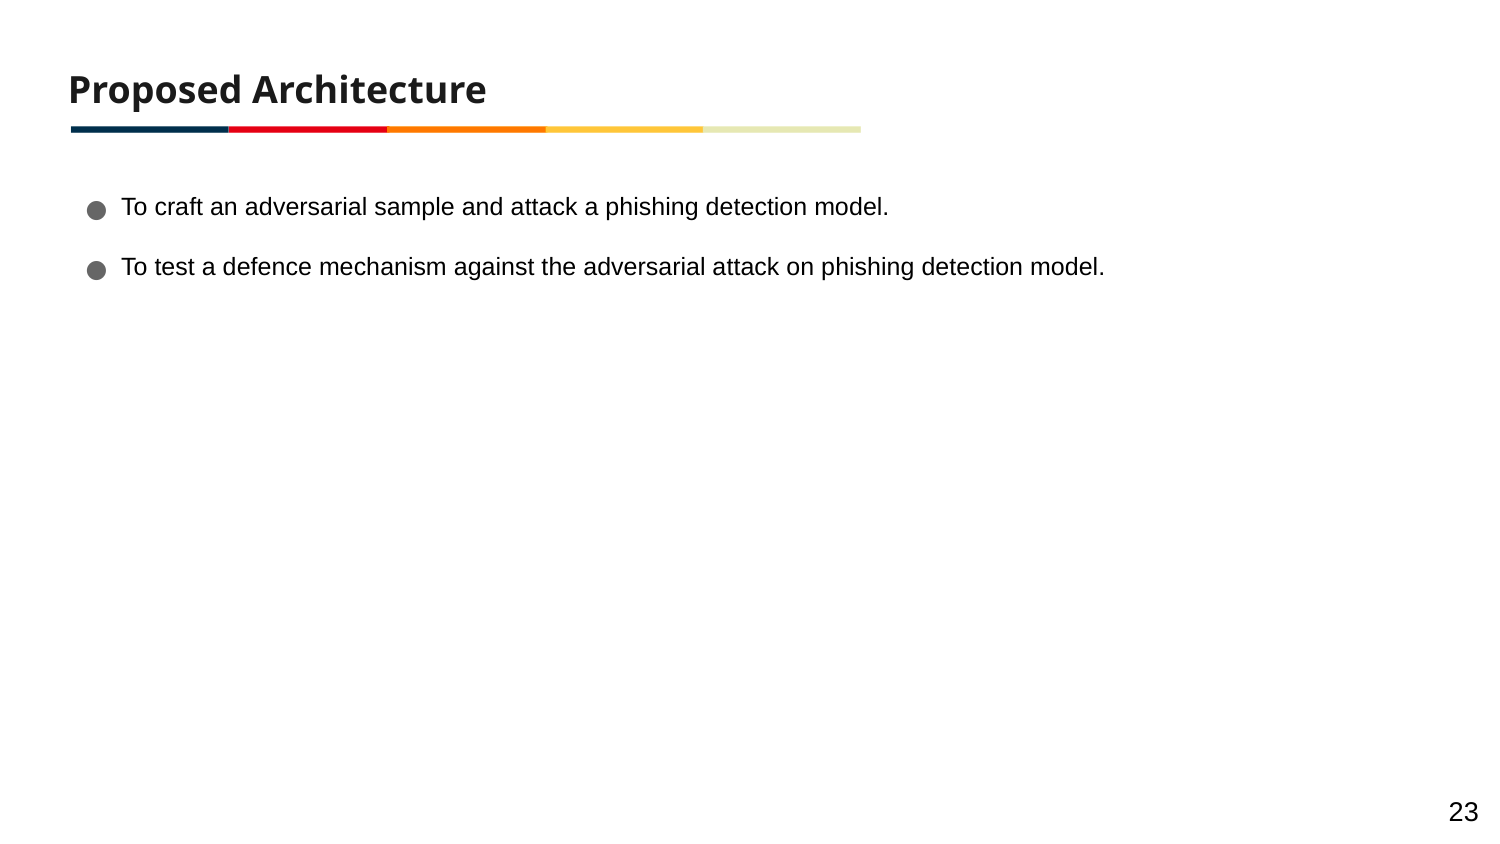

Proposed Architecture
To craft an adversarial sample and attack a phishing detection model.
To test a defence mechanism against the adversarial attack on phishing detection model.